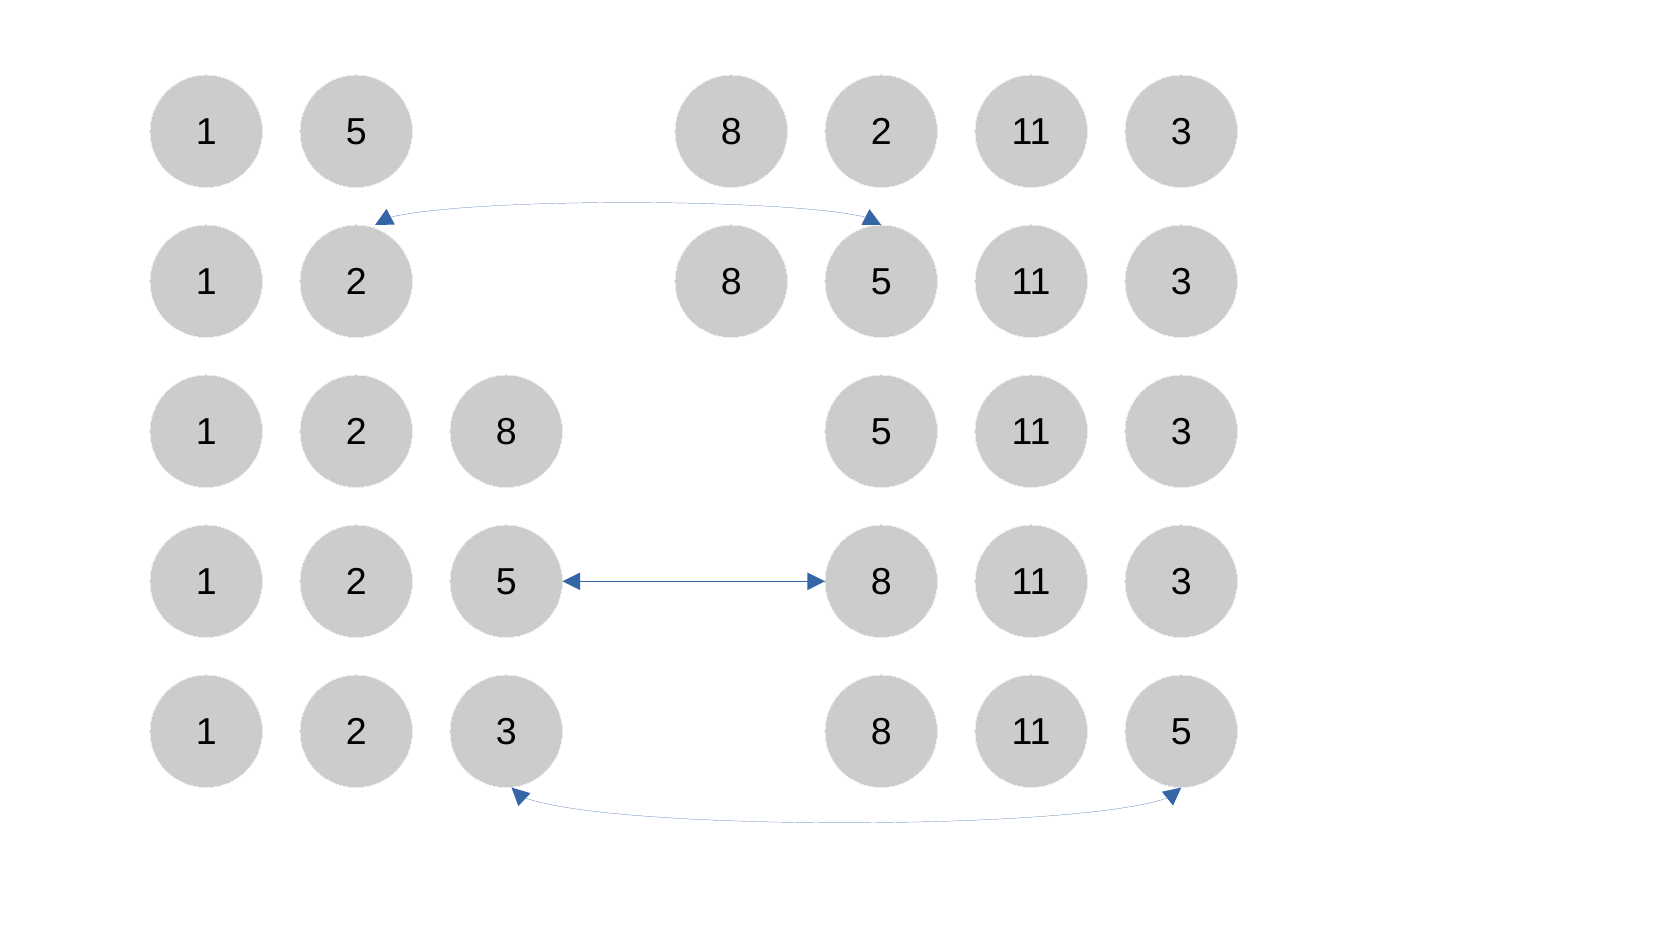

1
5
8
2
11
3
1
2
8
5
11
3
1
2
8
5
11
3
1
2
5
8
11
3
1
2
3
8
11
5